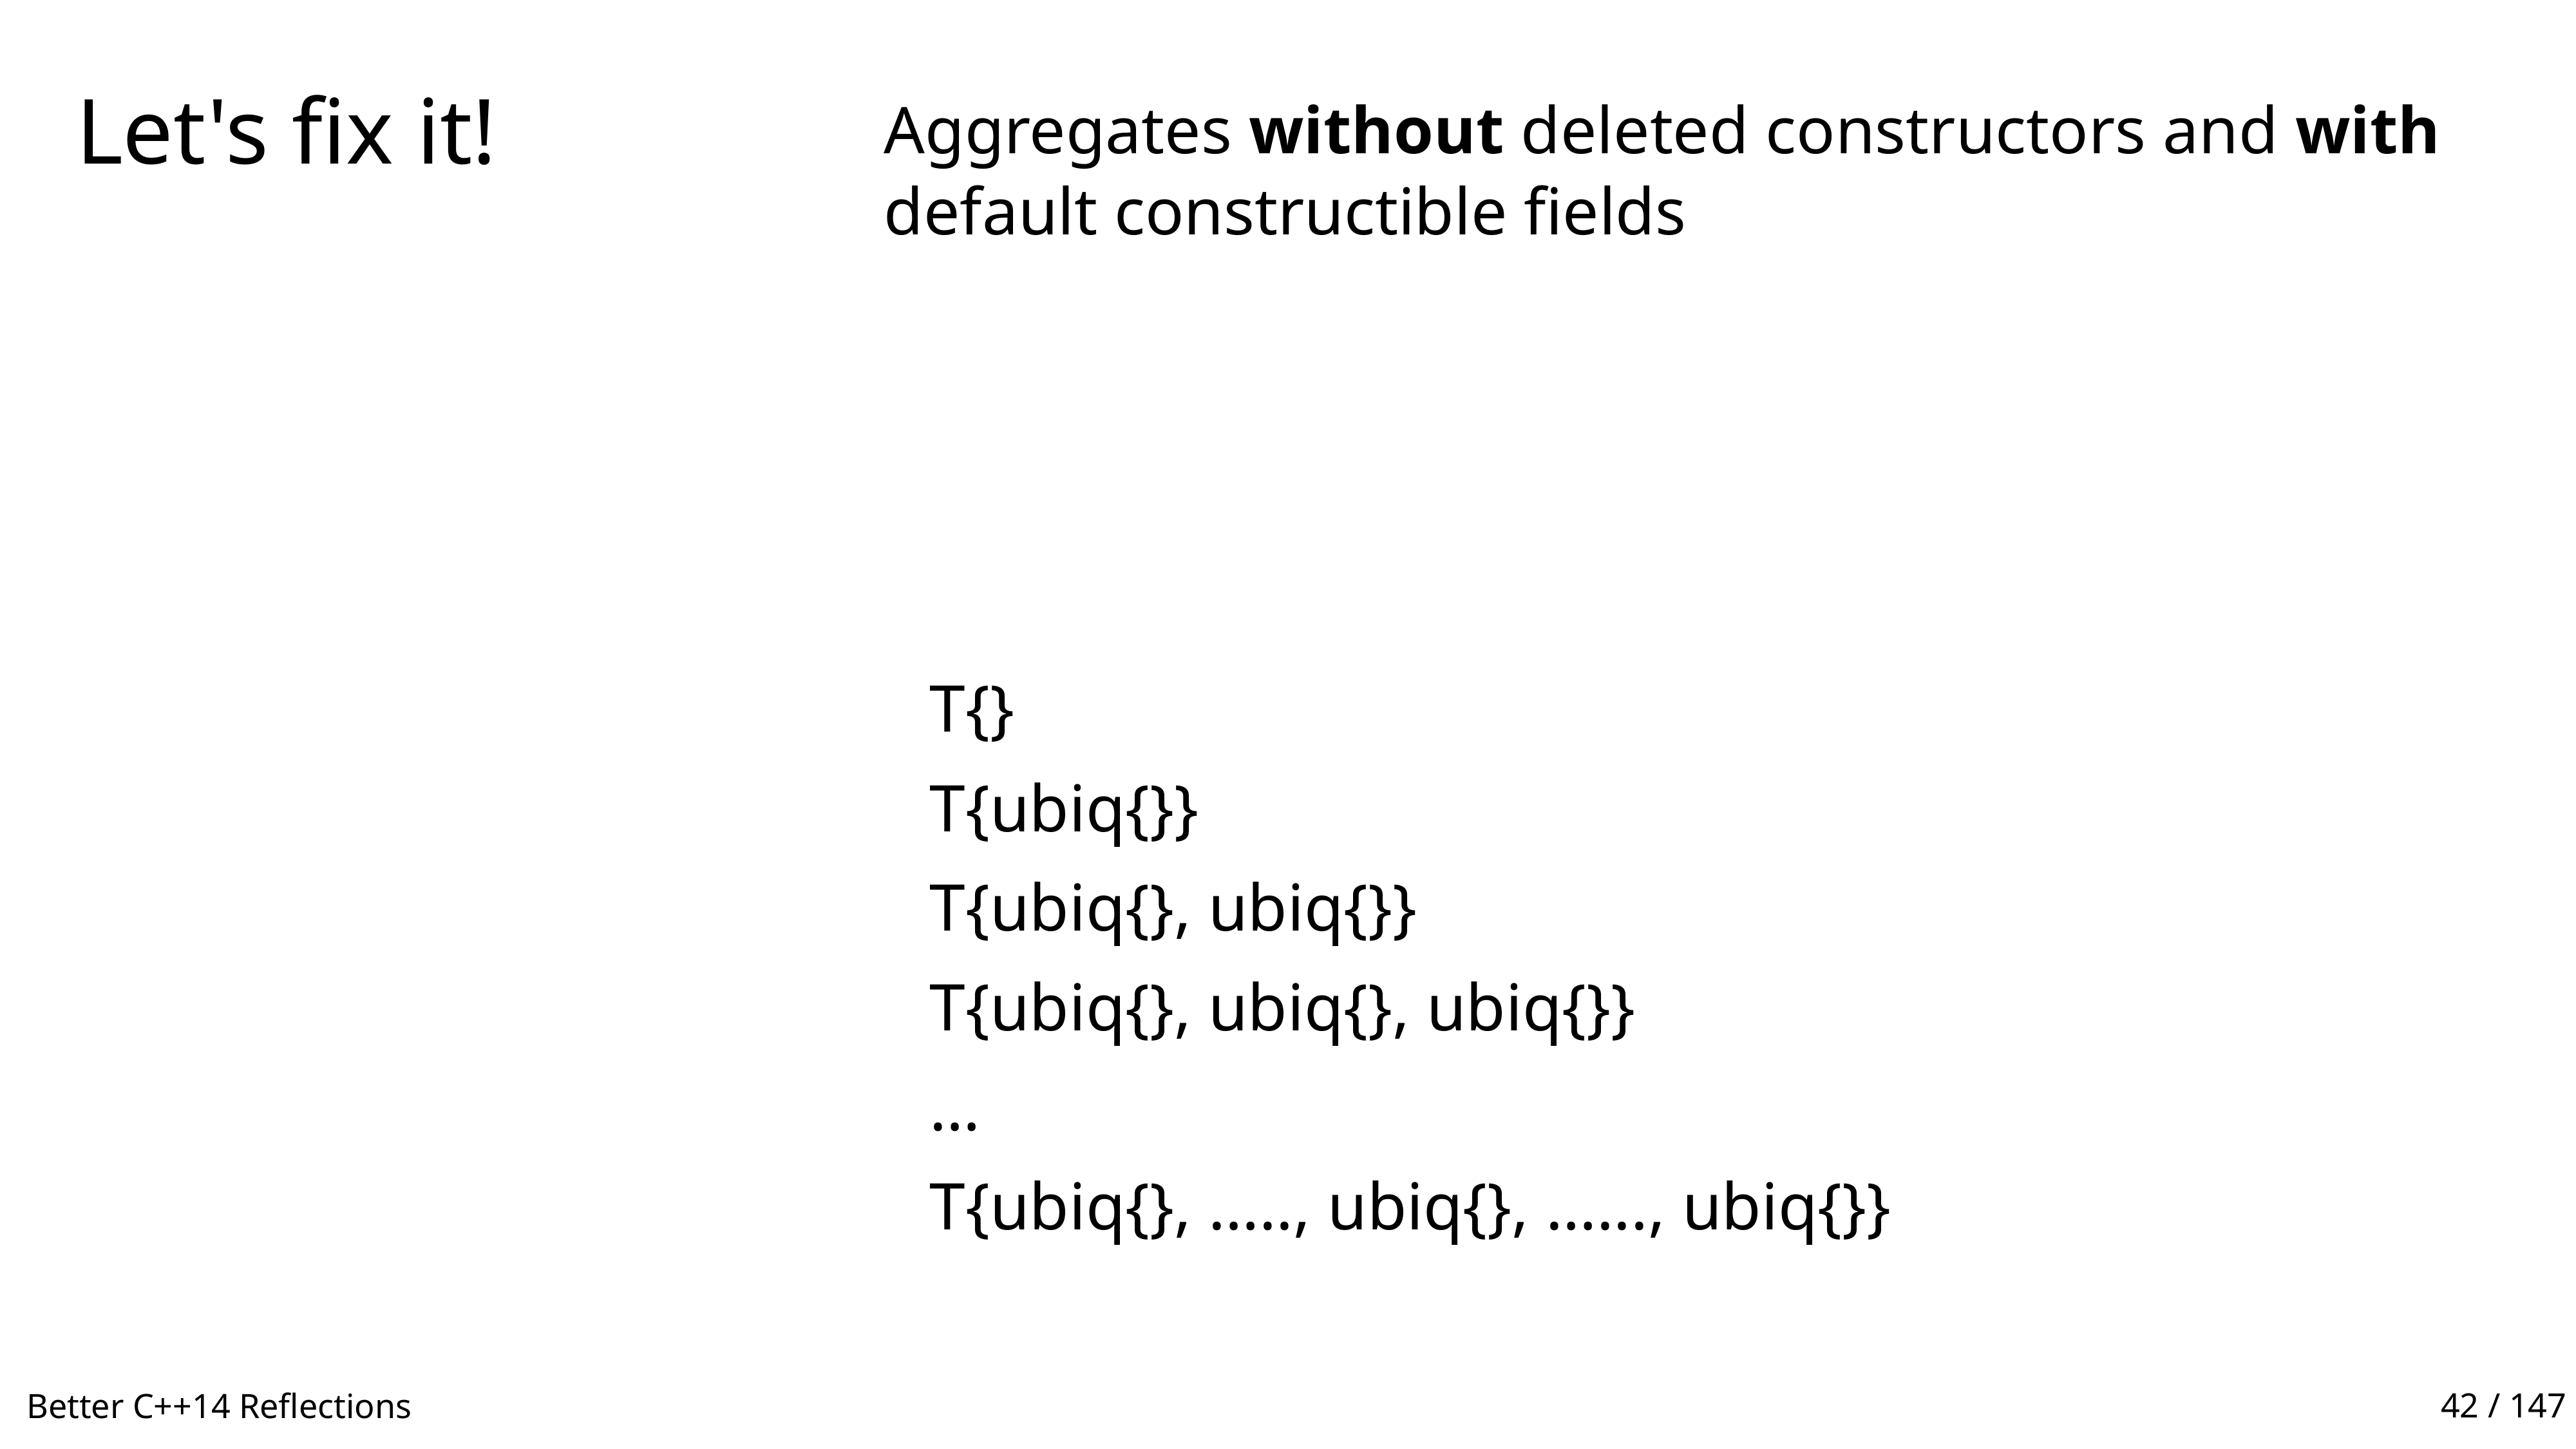

# Let's fix it!
Aggregates without deleted constructors and with default constructible fields
T{}
T{ubiq{}}
T{ubiq{}, ubiq{}}
T{ubiq{}, ubiq{}, ubiq{}}
…
T{ubiq{}, ….., ubiq{}, …..., ubiq{}}
Better C++14 Reflections